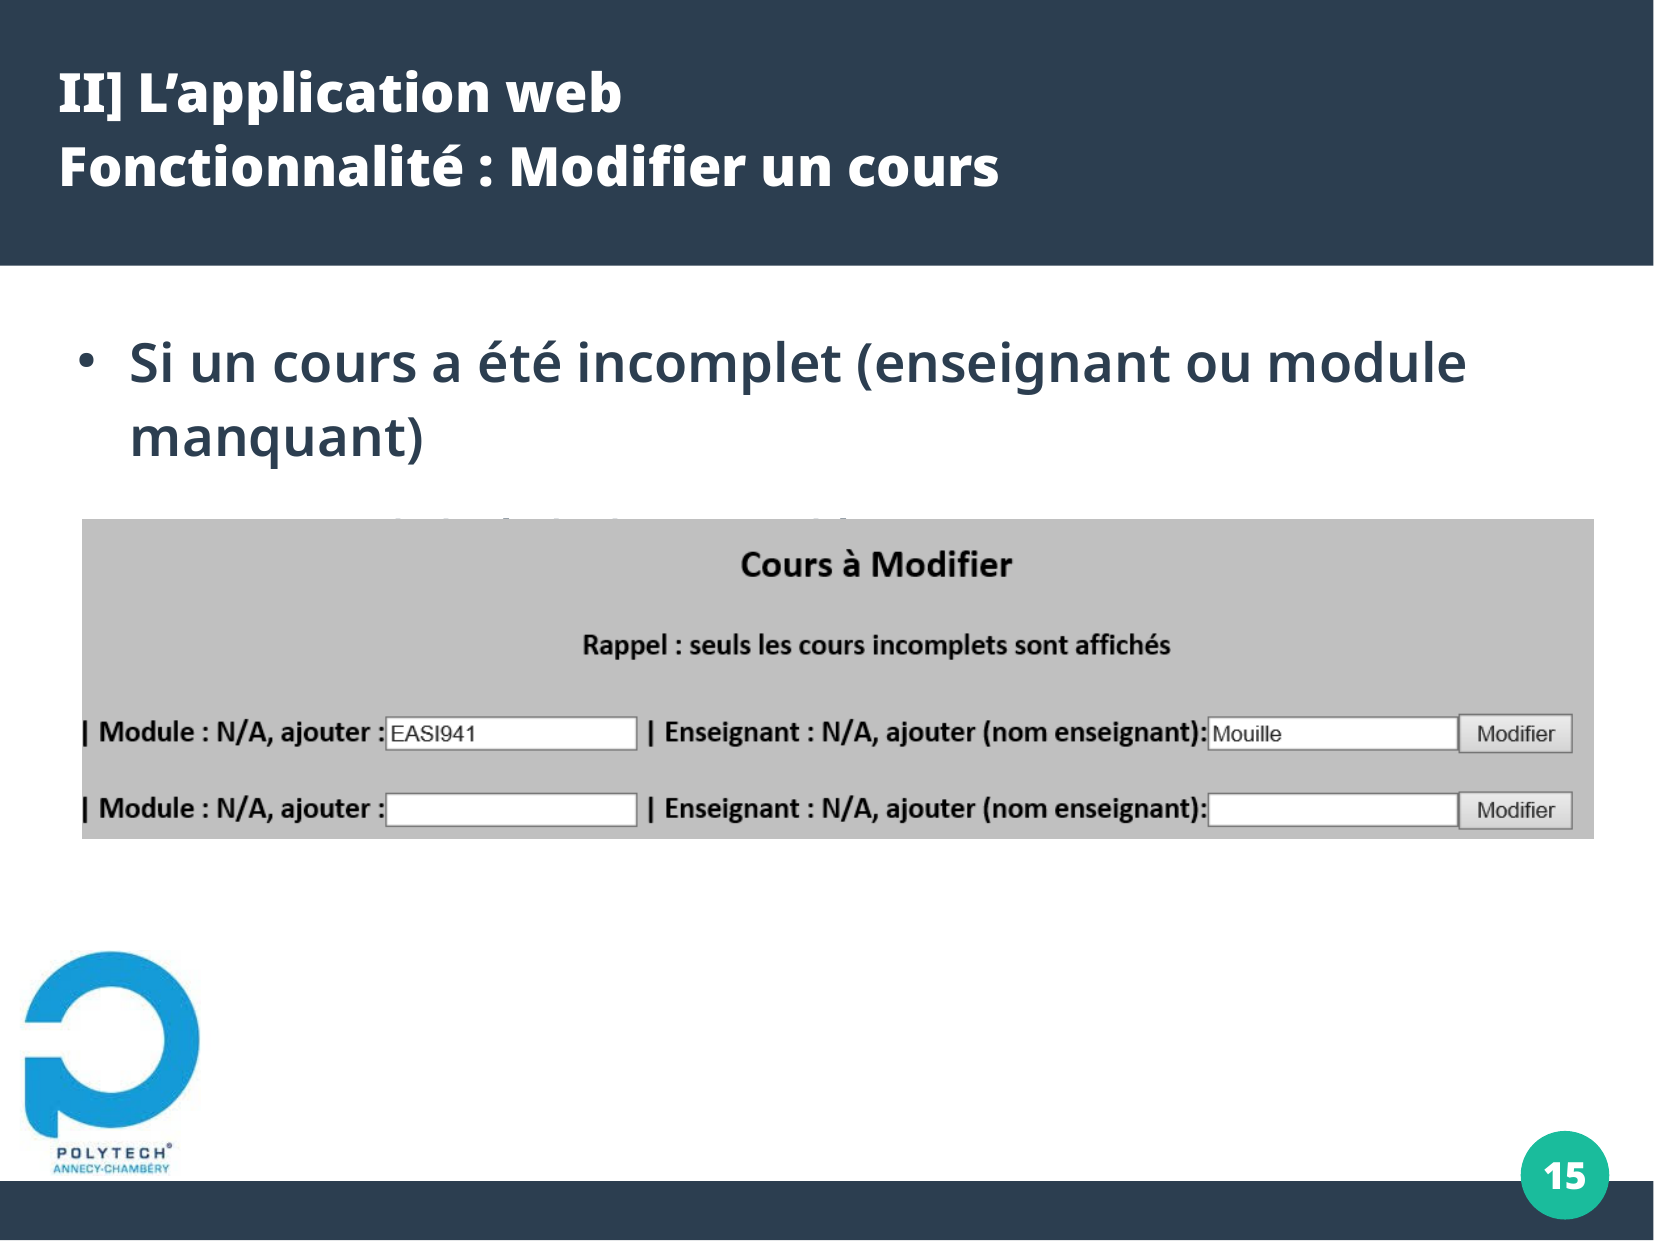

# II] L’application web Fonctionnalité : Modifier un cours
Si un cours a été incomplet (enseignant ou module manquant)
⇒ Possibilité de le compléter
15